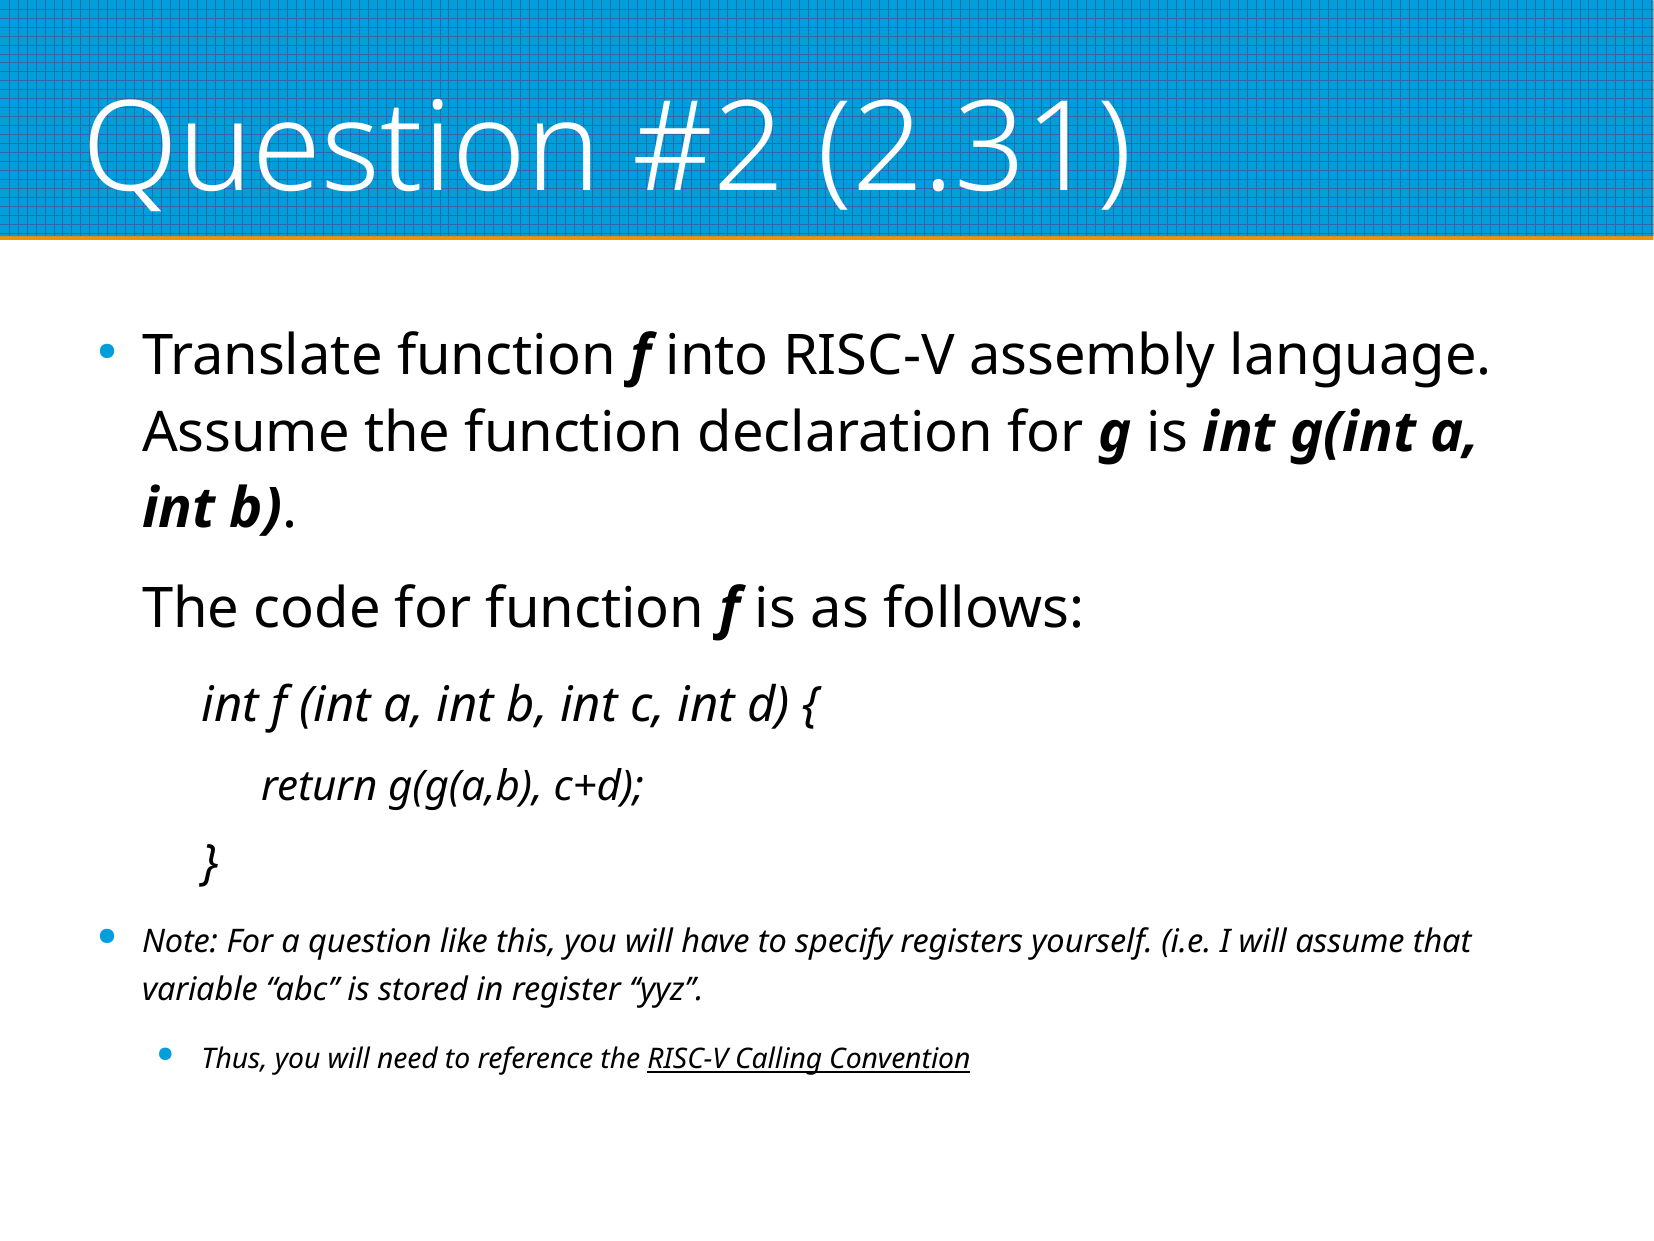

# Question #2 (2.31)
Translate function f into RISC-V assembly language. Assume the function declaration for g is int g(int a, int b).
The code for function f is as follows:
int f (int a, int b, int c, int d) {
return g(g(a,b), c+d);
}
Note: For a question like this, you will have to specify registers yourself. (i.e. I will assume that variable ‘‘abc’’ is stored in register ‘‘yyz’’.
Thus, you will need to reference the RISC-V Calling Convention